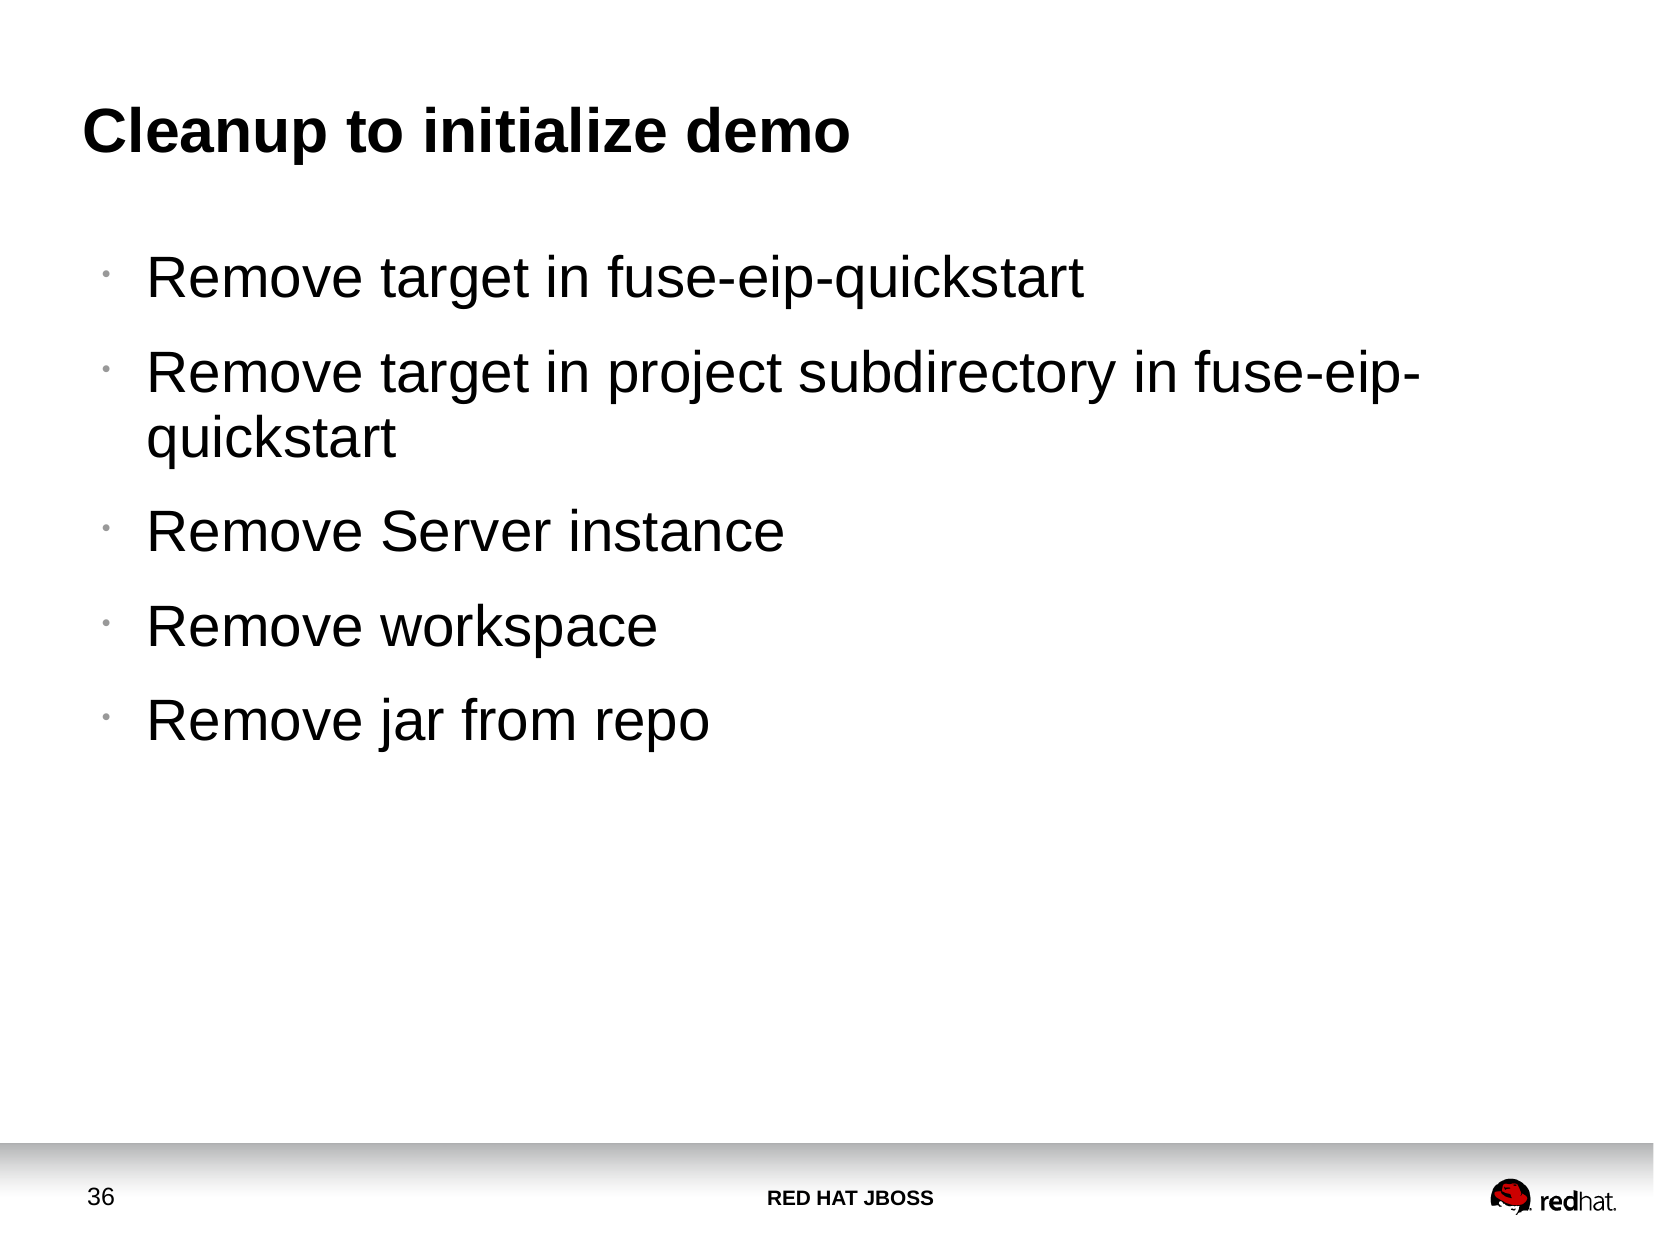

# Cleanup to initialize demo
Remove target in fuse-eip-quickstart
Remove target in project subdirectory in fuse-eip-quickstart
Remove Server instance
Remove workspace
Remove jar from repo